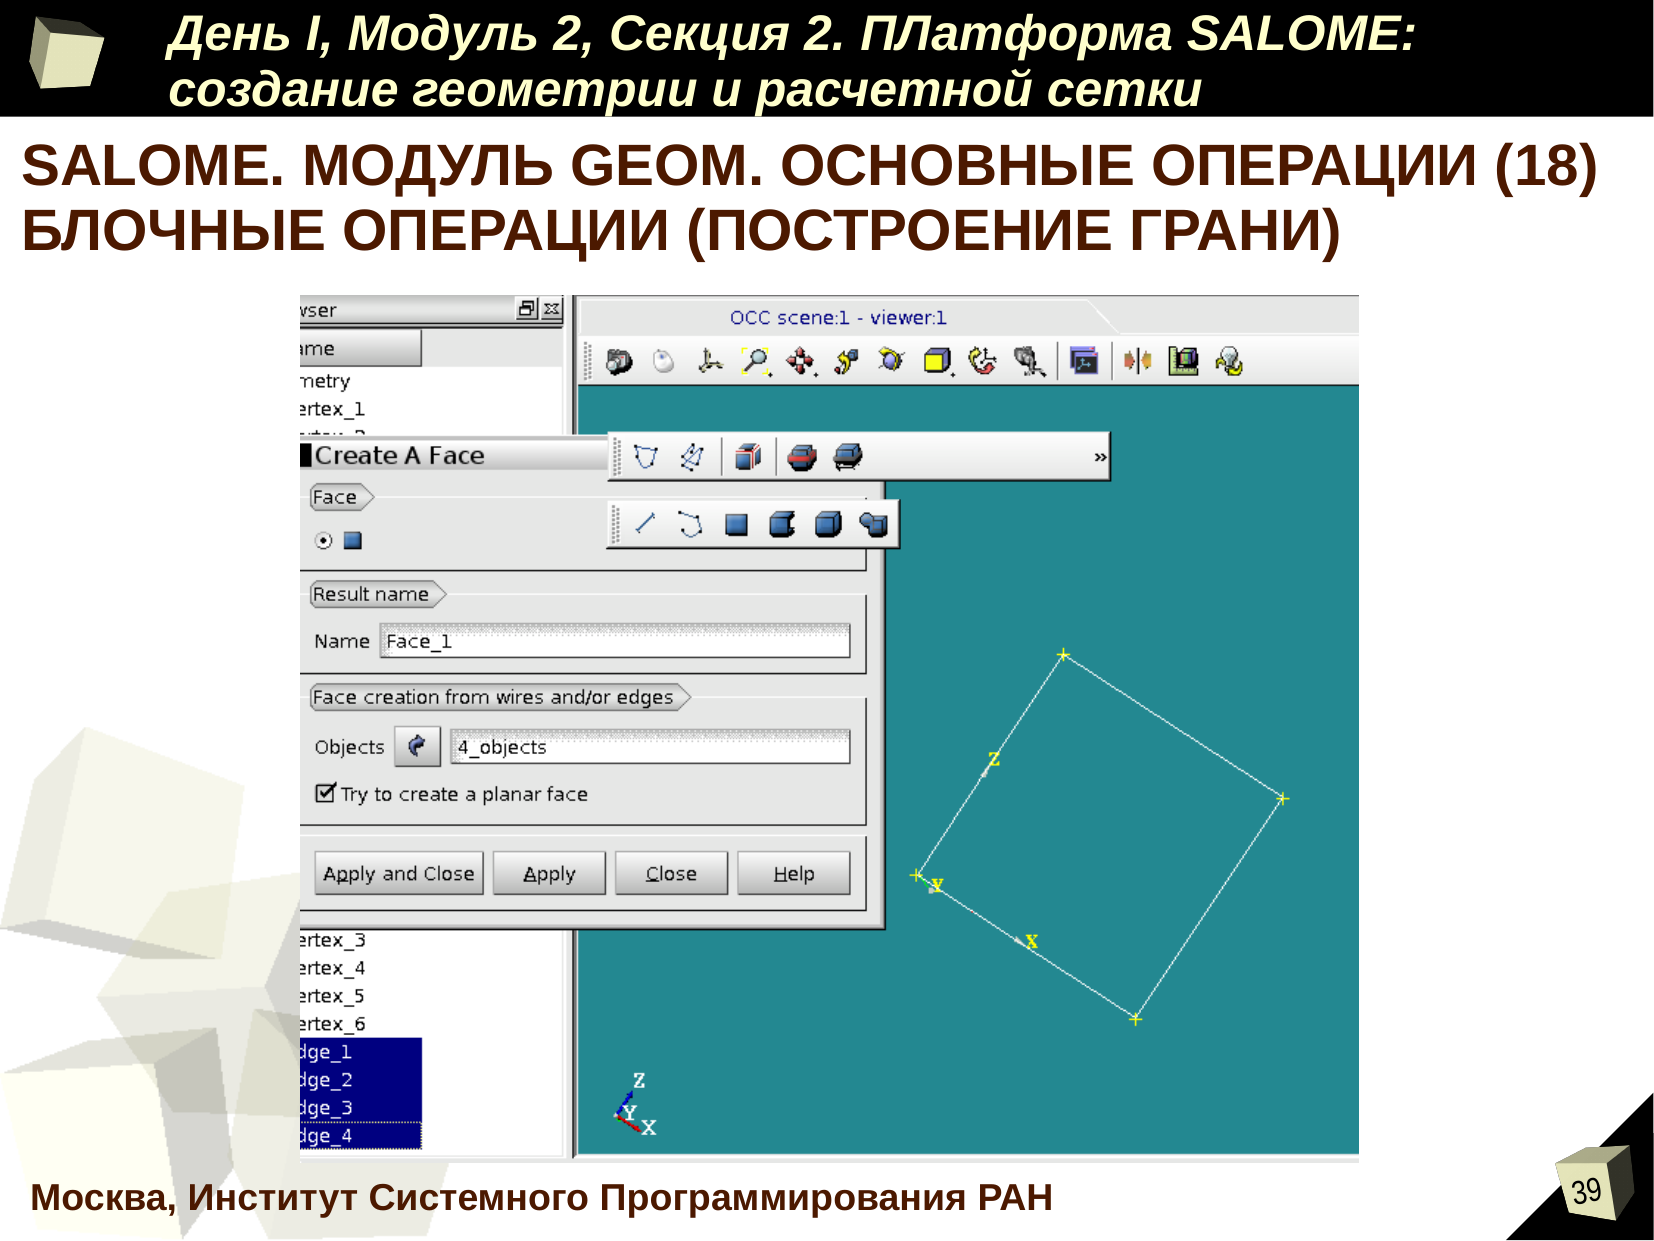

SALOME. МОДУЛЬ GEOM. ОСНОВНЫЕ ОПЕРАЦИИ (18)
БЛОЧНЫЕ ОПЕРАЦИИ (ПОСТРОЕНИЕ ГРАНИ)